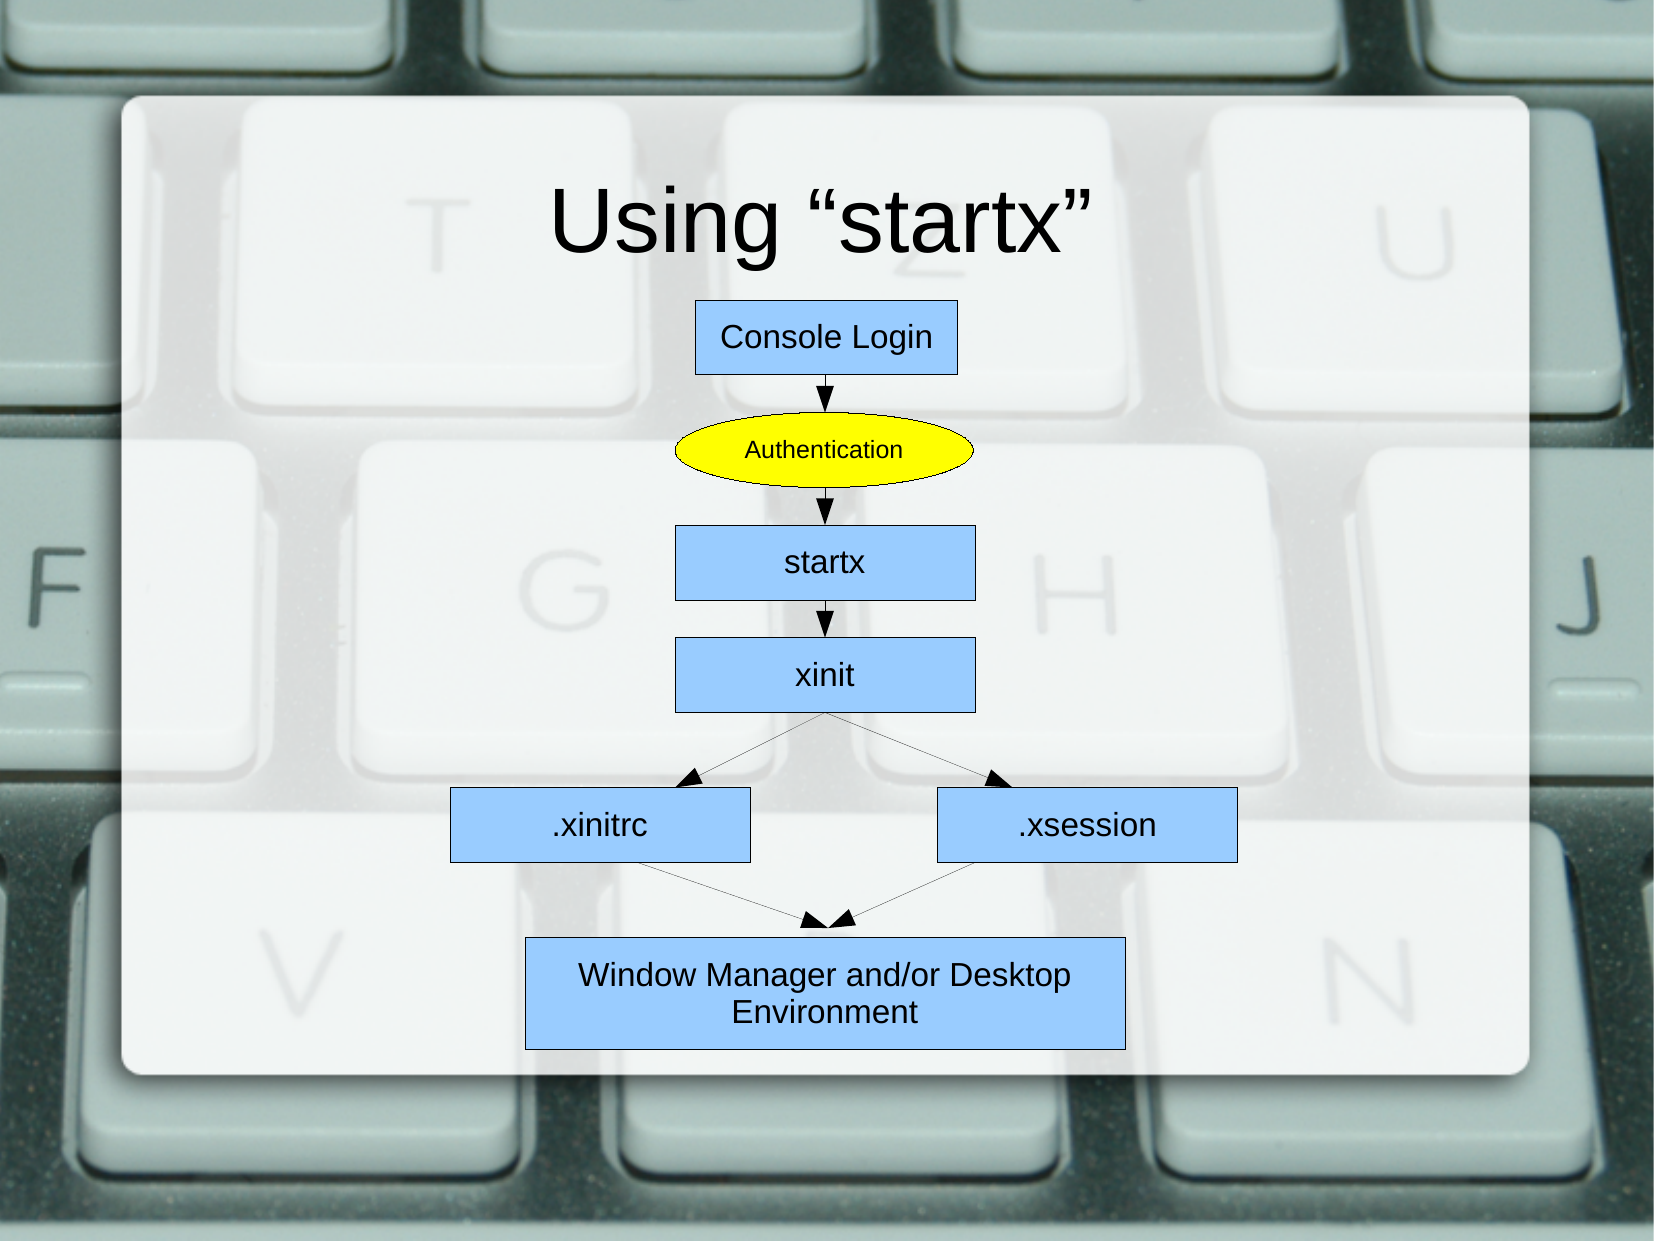

# Using “startx”
Console Login
Authentication
startx
xinit
.xinitrc
.xsession
Window Manager and/or Desktop Environment